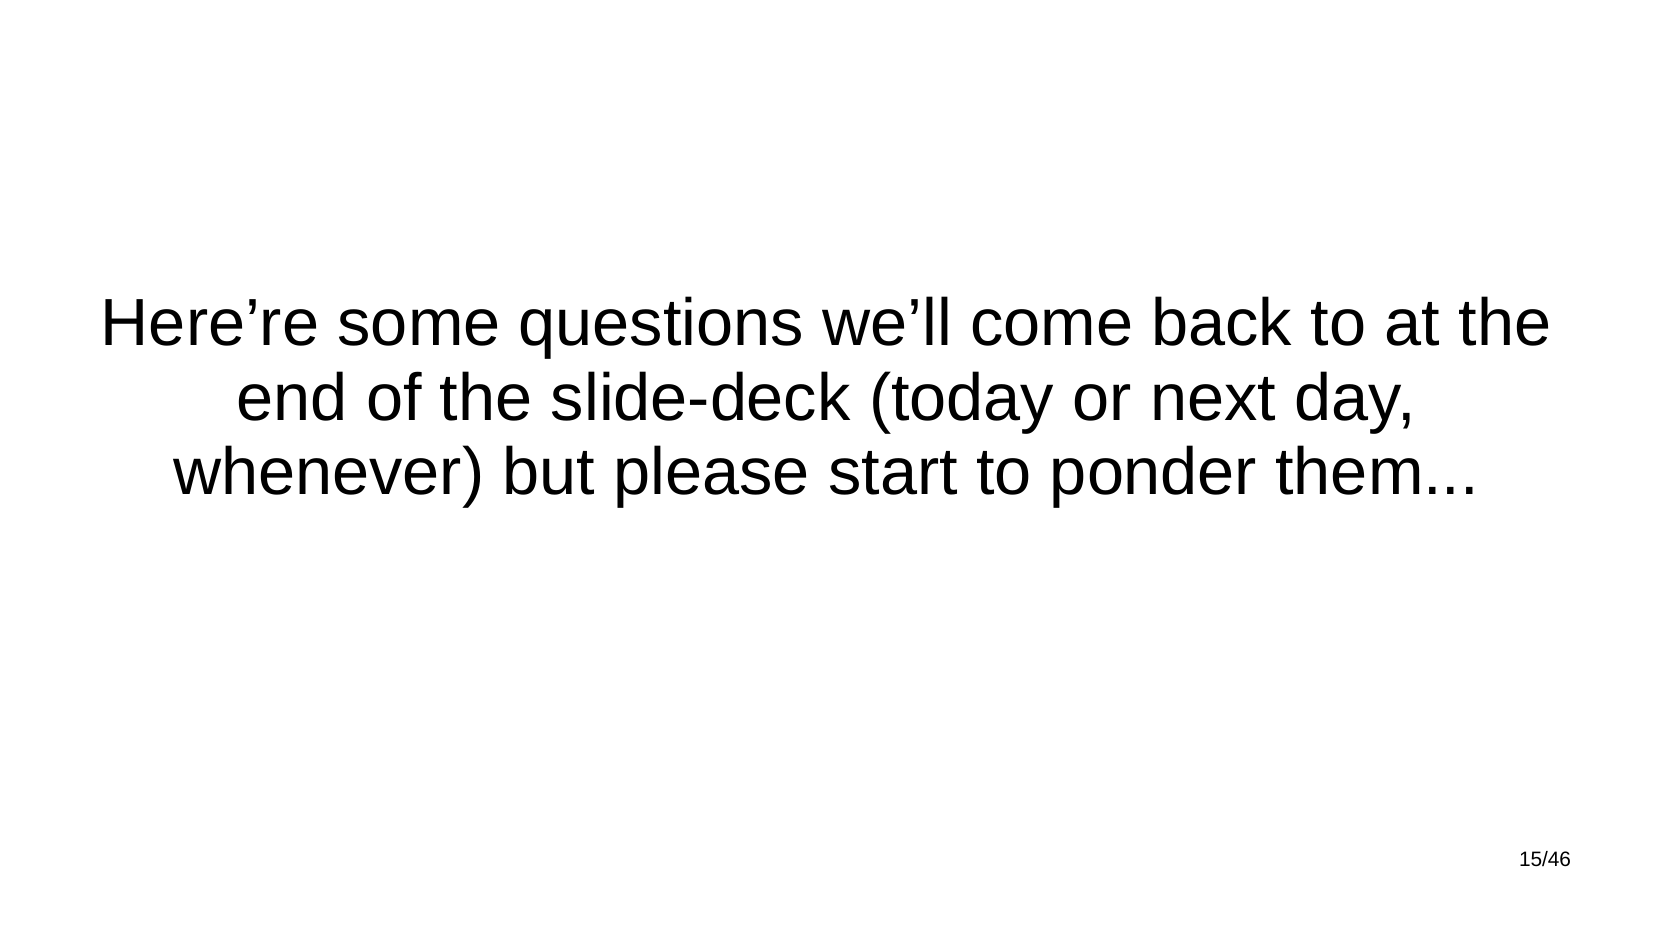

# Here’re some questions we’ll come back to at the end of the slide-deck (today or next day, whenever) but please start to ponder them...
15